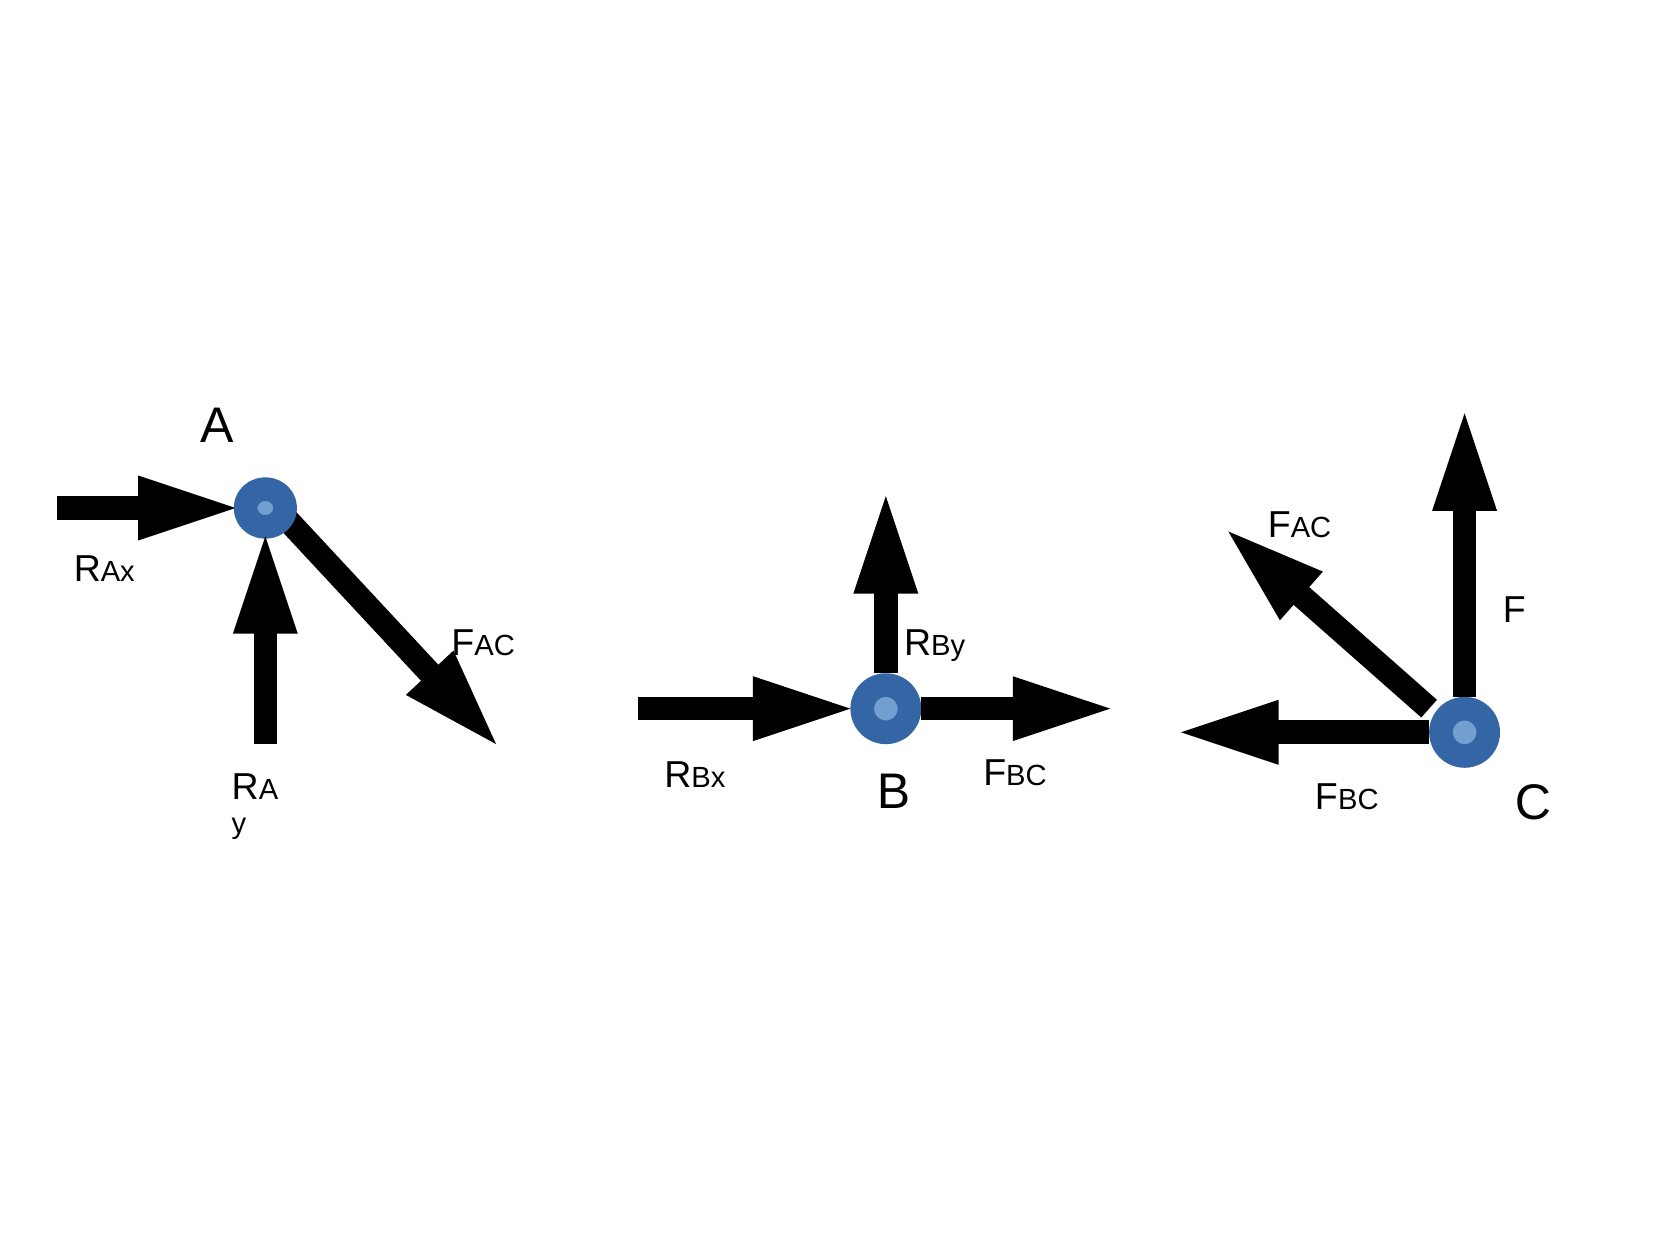

A
RAx
FAC
RAy
FAC
F
C
FBC
RBy
FBC
RBx
B